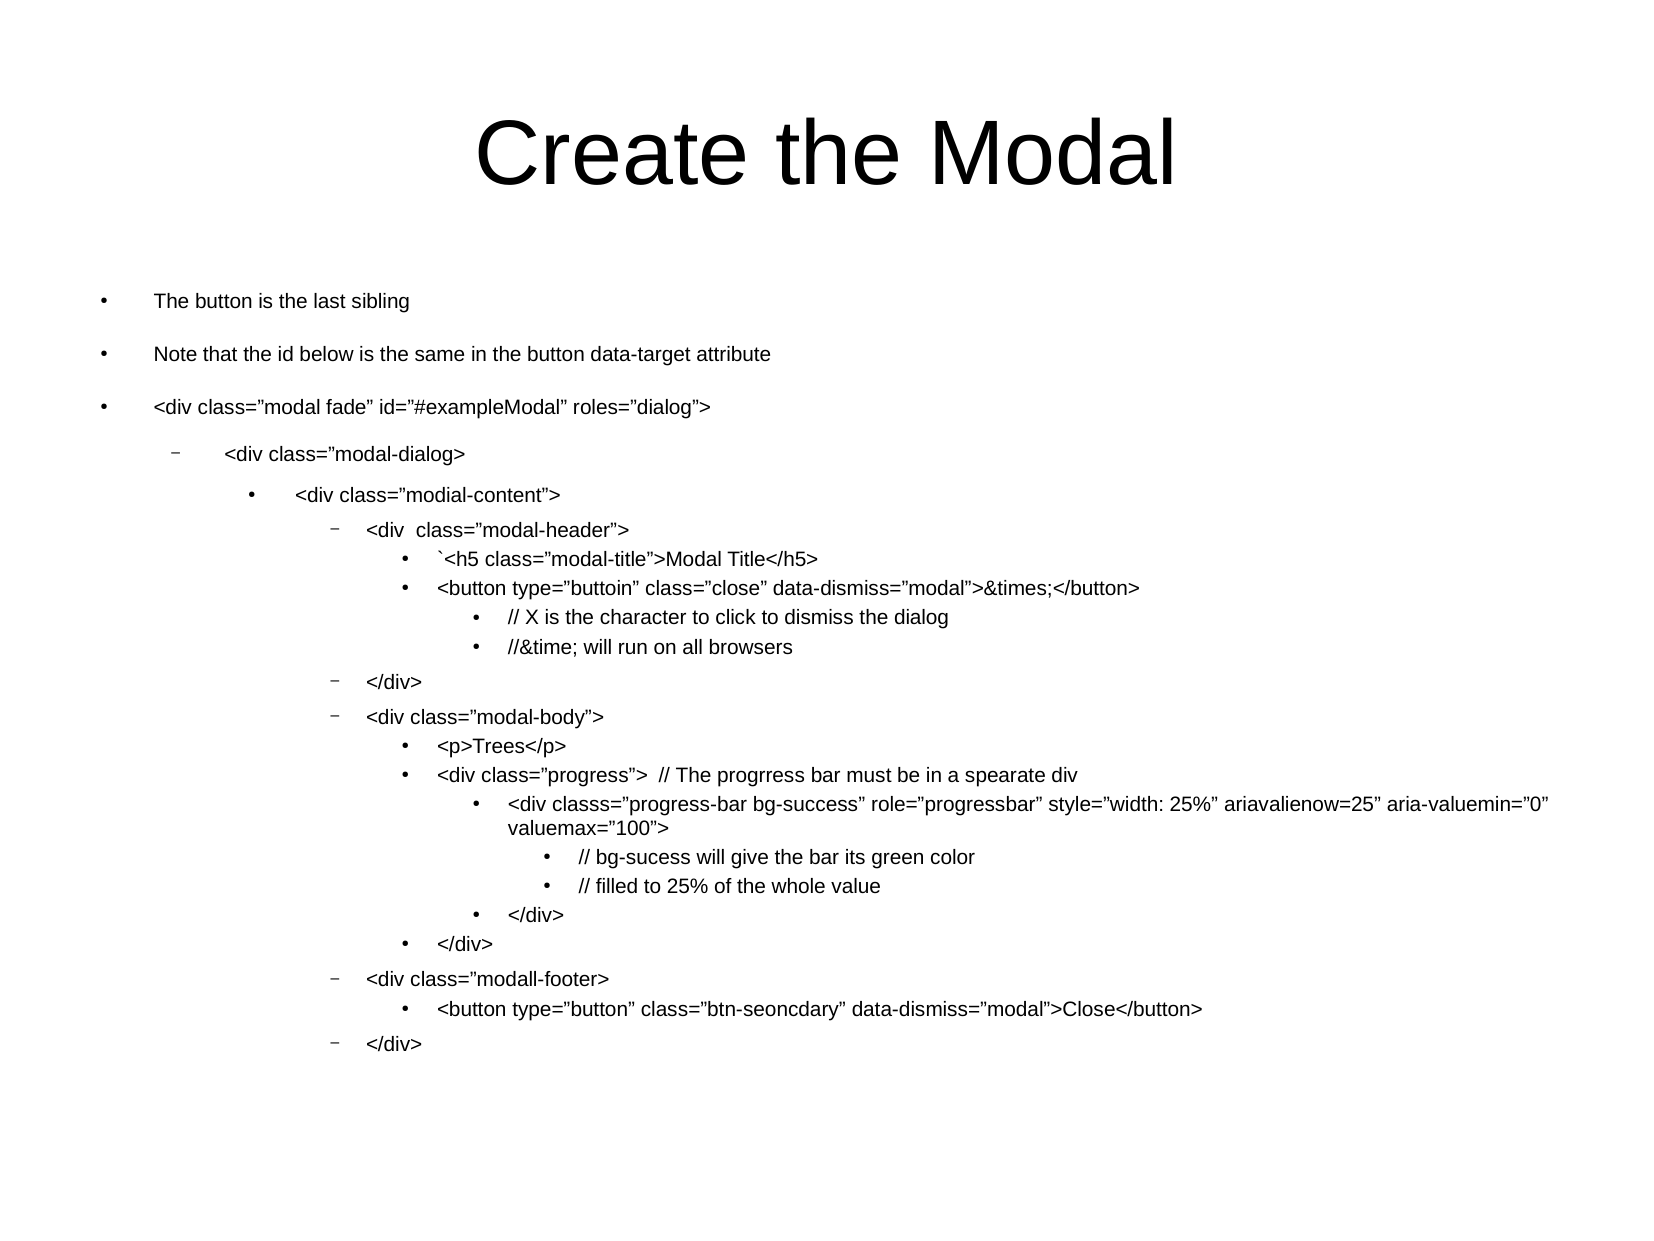

# Create the Modal
The button is the last sibling
Note that the id below is the same in the button data-target attribute
<div class=”modal fade” id=”#exampleModal” roles=”dialog”>
<div class=”modal-dialog>
<div class=”modial-content”>
<div class=”modal-header”>
`<h5 class=”modal-title”>Modal Title</h5>
<button type=”buttoin” class=”close” data-dismiss=”modal”>&times;</button>
// X is the character to click to dismiss the dialog
//&time; will run on all browsers
</div>
<div class=”modal-body”>
<p>Trees</p>
<div class=”progress”>	// The progrress bar must be in a spearate div
<div classs=”progress-bar bg-success” role=”progressbar” style=”width: 25%” ariavalienow=25” aria-valuemin=”0” valuemax=”100”>
// bg-sucess will give the bar its green color
// filled to 25% of the whole value
</div>
</div>
<div class=”modall-footer>
<button type=”button” class=”btn-seoncdary” data-dismiss=”modal”>Close</button>
</div>